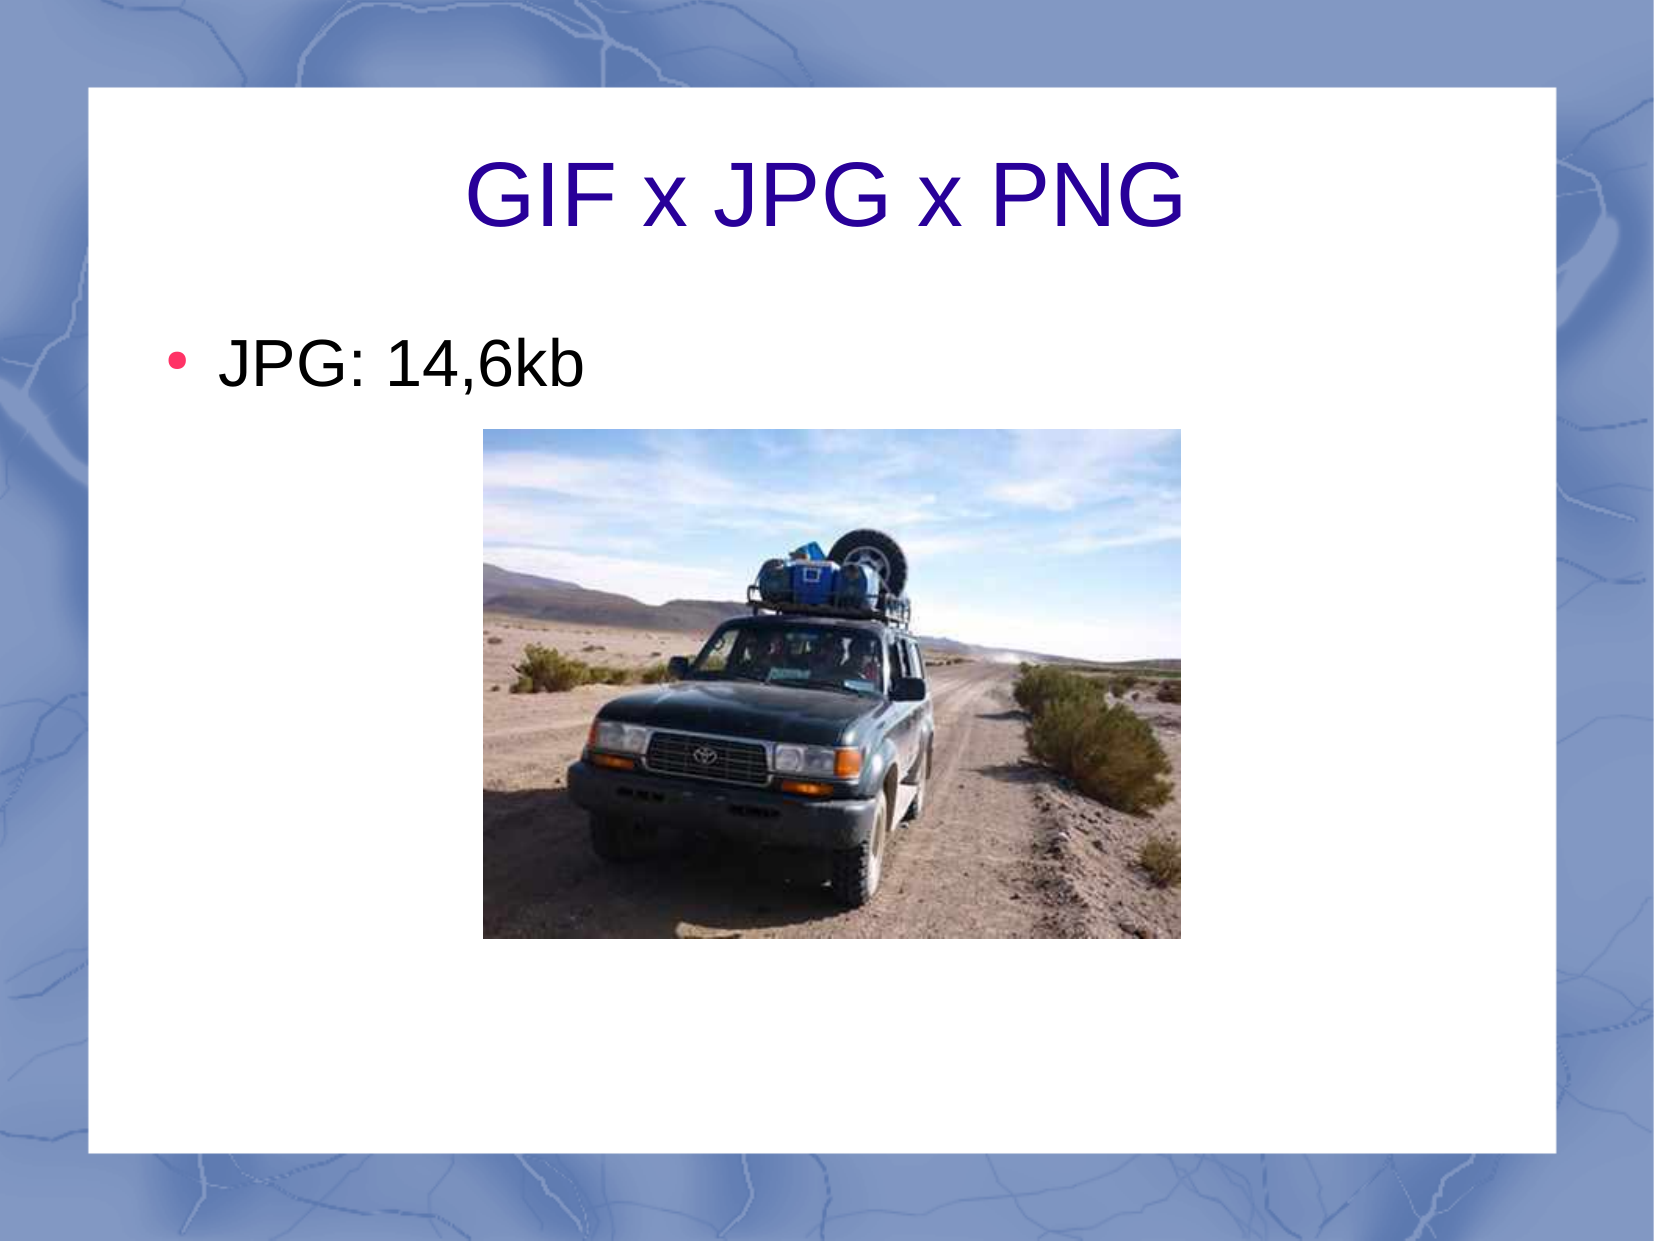

# GIF x JPG x PNG
JPG: 14,6kb